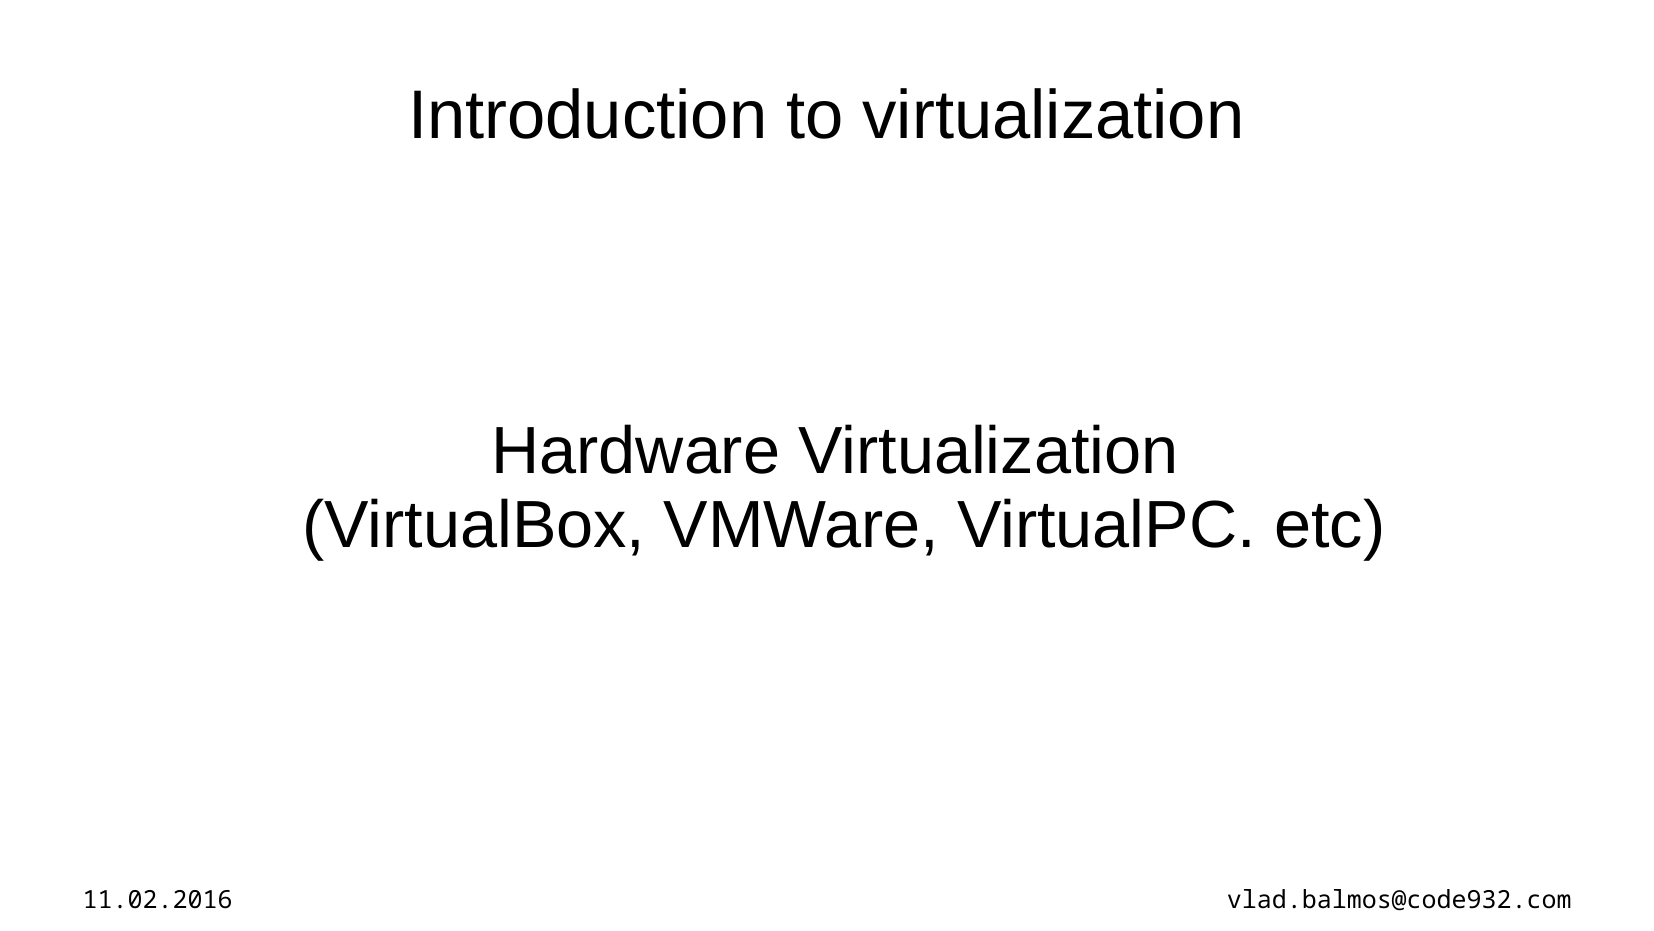

# Introduction to virtualization
Hardware Virtualization
(VirtualBox, VMWare, VirtualPC. etc)
11.02.2016
vlad.balmos@code932.com